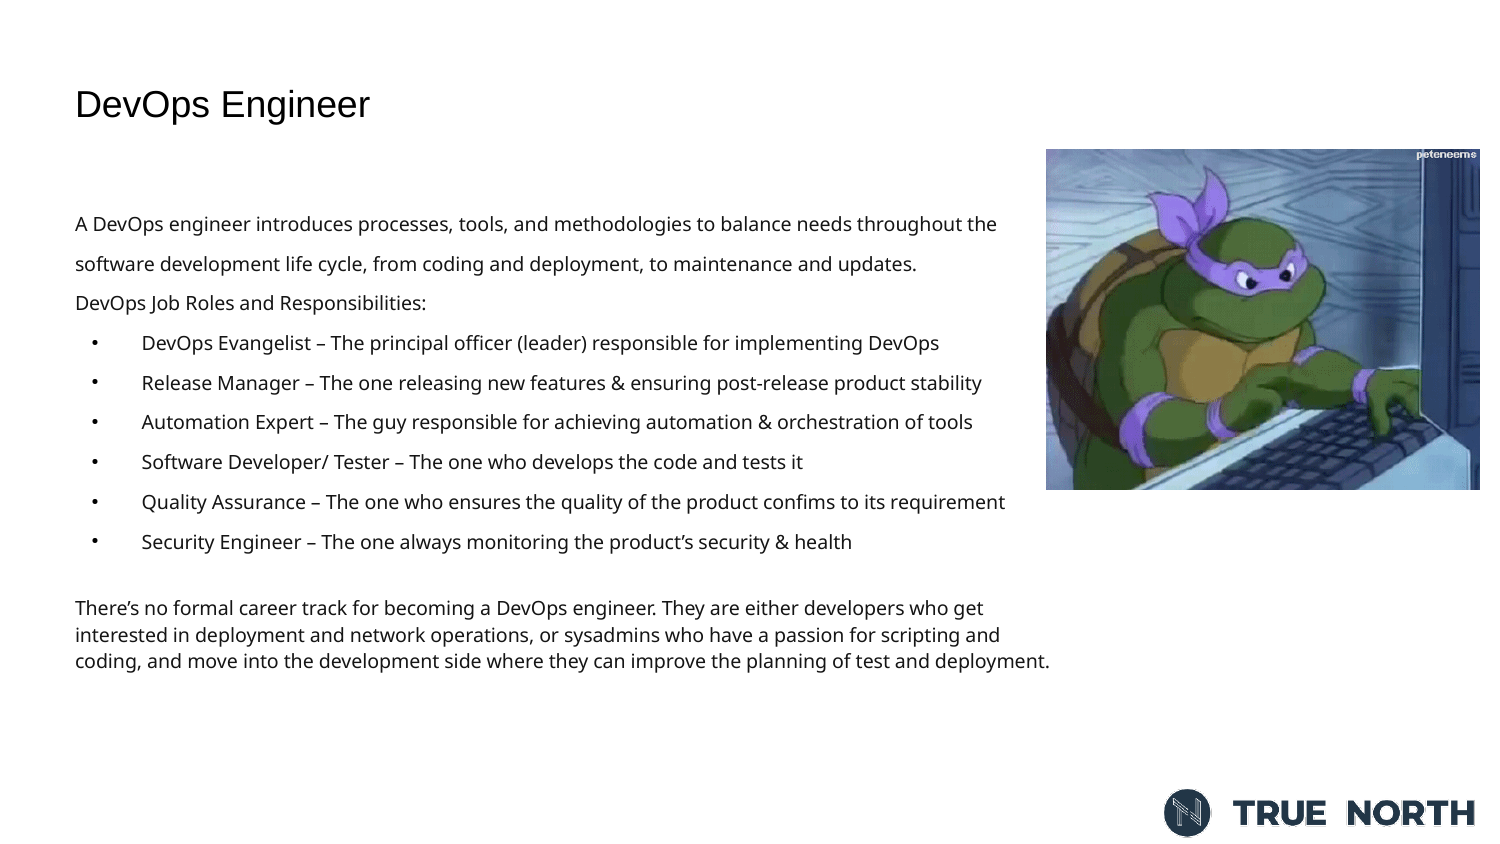

# DevOps Engineer
A DevOps engineer introduces processes, tools, and methodologies to balance needs throughout the software development life cycle, from coding and deployment, to maintenance and updates.
DevOps Job Roles and Responsibilities:
DevOps Evangelist – The principal officer (leader) responsible for implementing DevOps
Release Manager – The one releasing new features & ensuring post-release product stability
Automation Expert – The guy responsible for achieving automation & orchestration of tools
Software Developer/ Tester – The one who develops the code and tests it
Quality Assurance – The one who ensures the quality of the product confims to its requirement
Security Engineer – The one always monitoring the product’s security & health
There’s no formal career track for becoming a DevOps engineer. They are either developers who get interested in deployment and network operations, or sysadmins who have a passion for scripting and coding, and move into the development side where they can improve the planning of test and deployment.